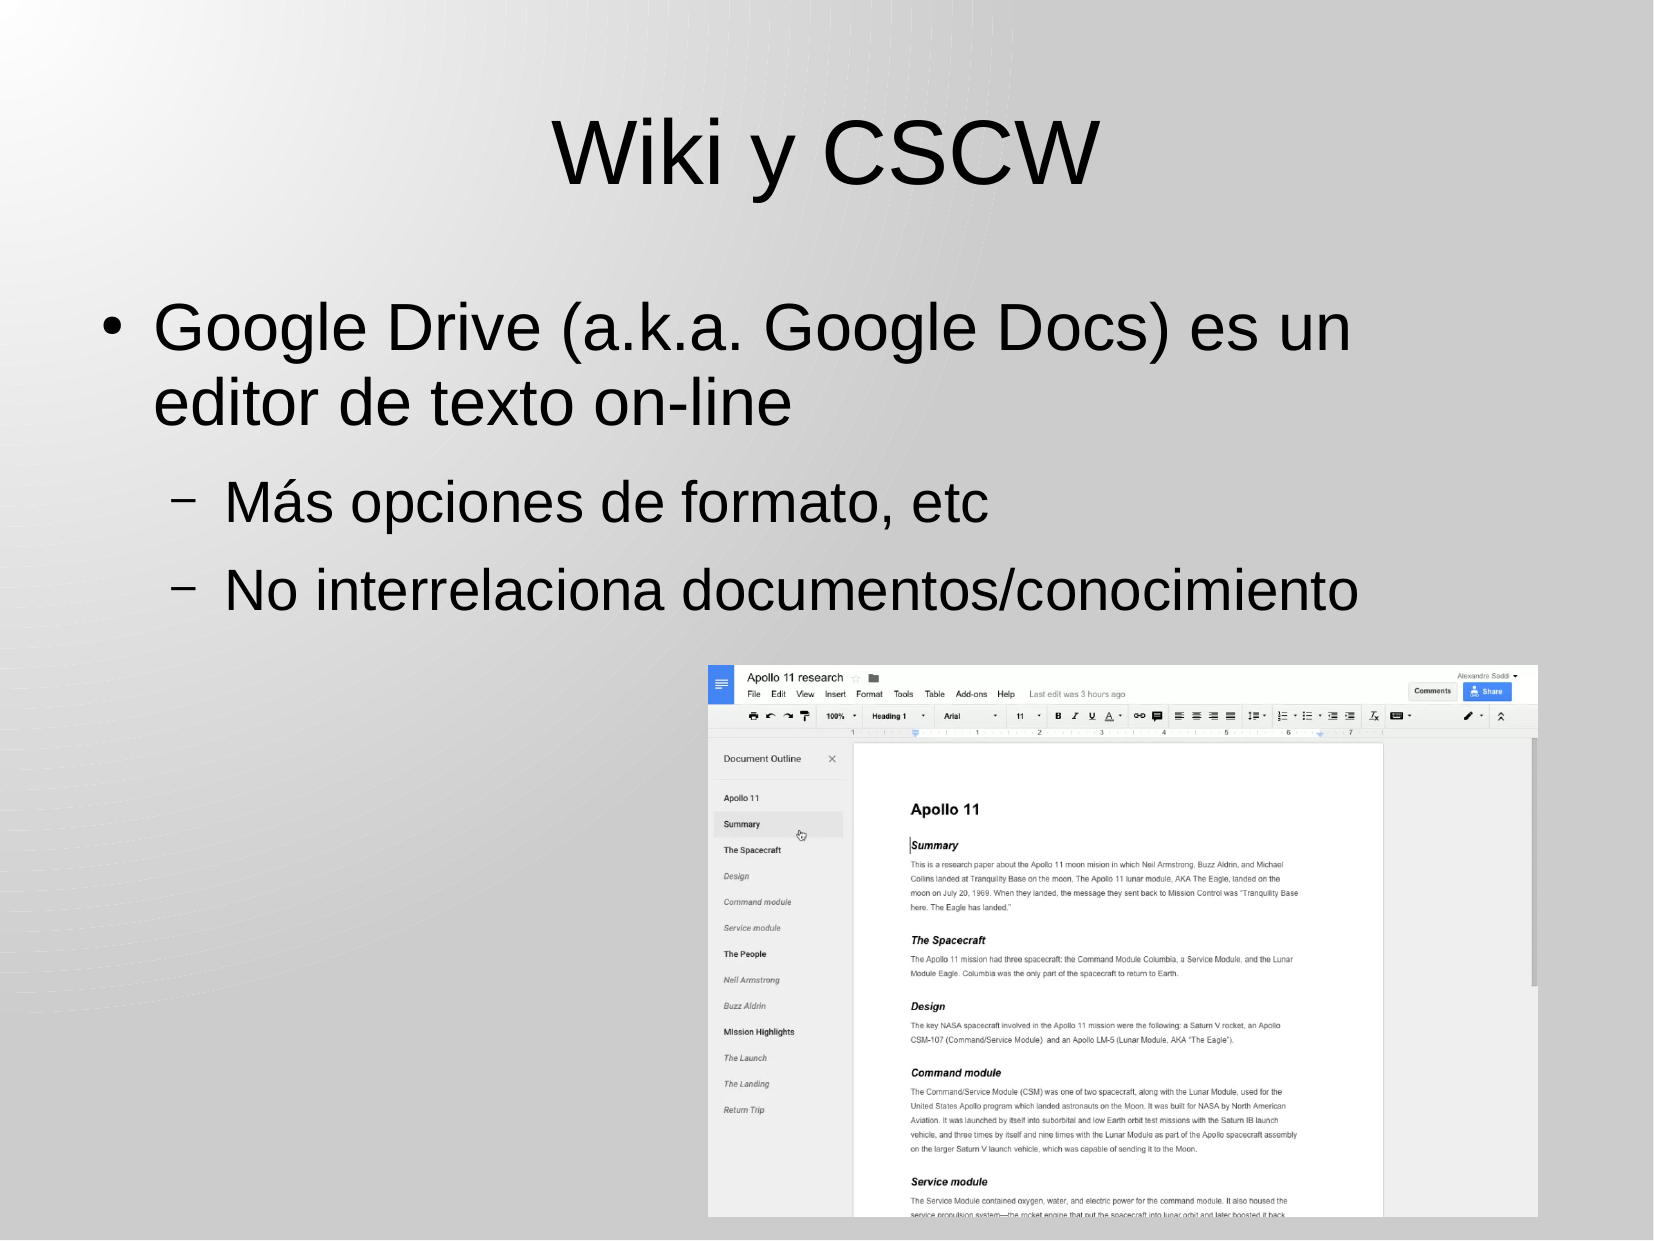

# Wiki y CSCW
Google Drive (a.k.a. Google Docs) es un editor de texto on-line
Más opciones de formato, etc
No interrelaciona documentos/conocimiento